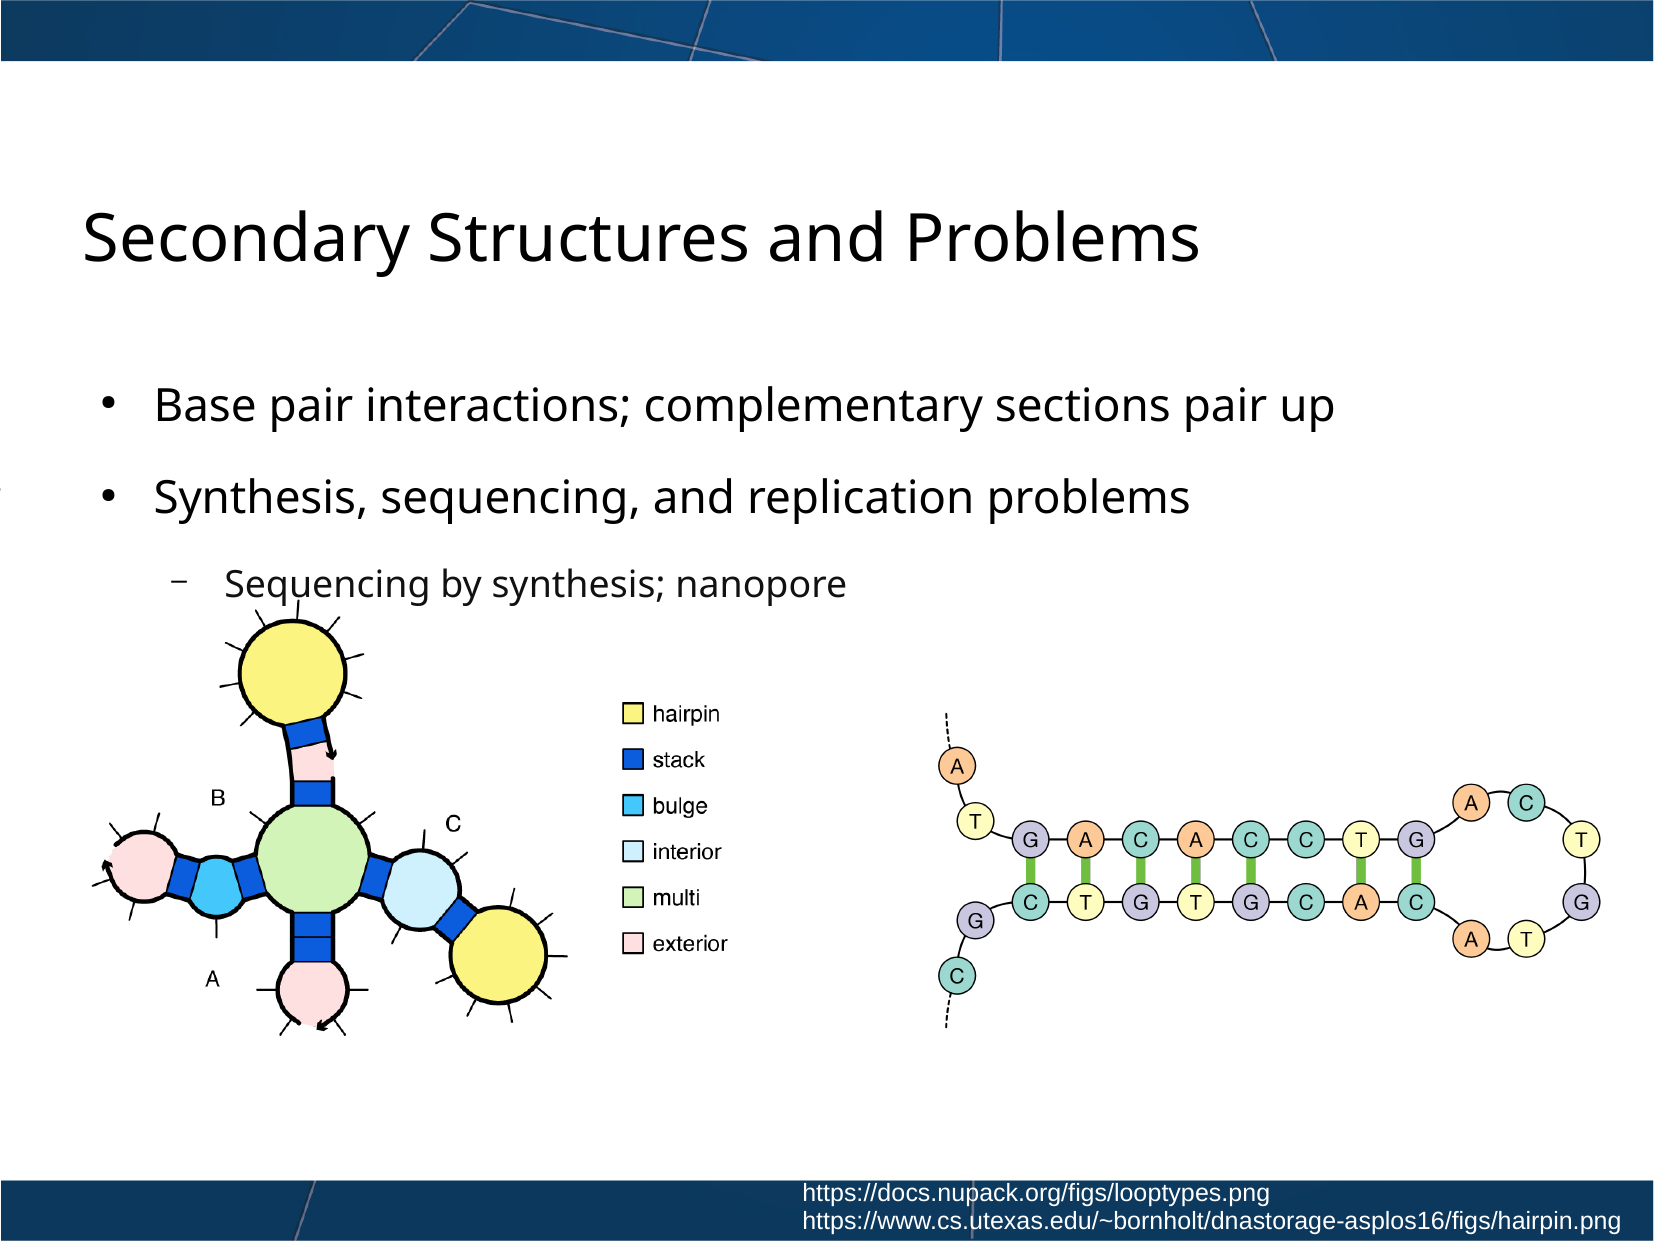

# Secondary Structures and Problems
Base pair interactions; complementary sections pair up
Synthesis, sequencing, and replication problems
Sequencing by synthesis; nanopore
https://docs.nupack.org/figs/looptypes.png
https://www.cs.utexas.edu/~bornholt/dnastorage-asplos16/figs/hairpin.png